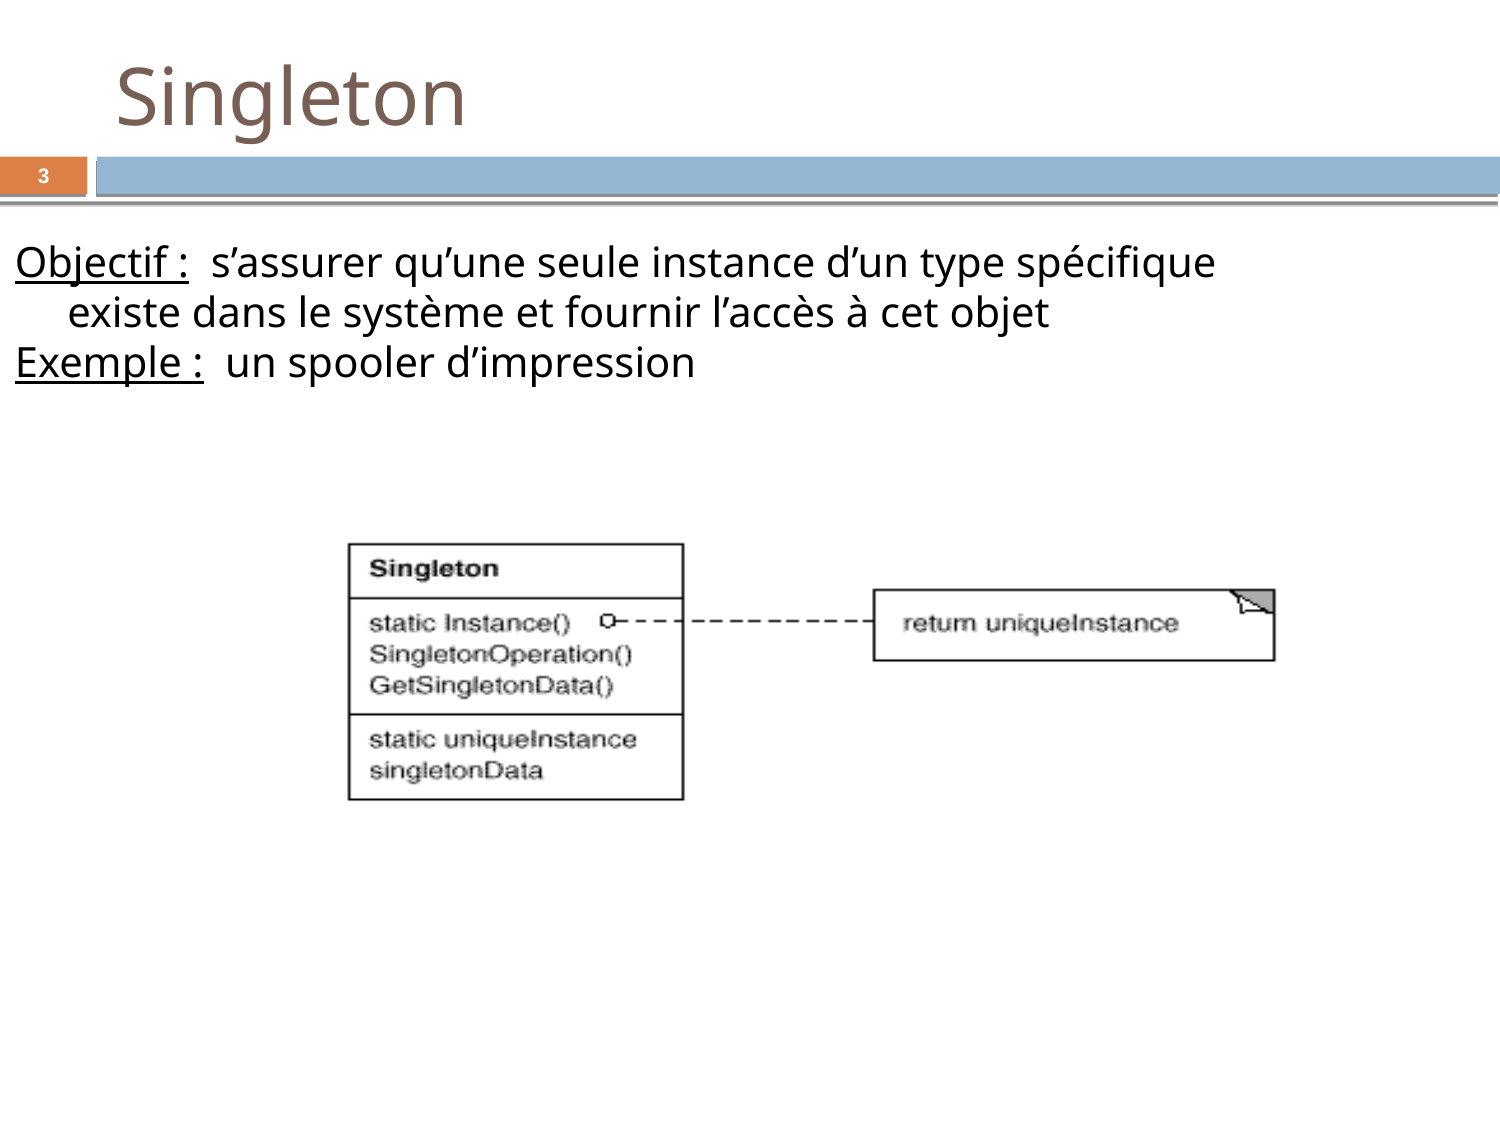

# Singleton
Objectif : s’assurer qu’une seule instance d’un type spécifique existe dans le système et fournir l’accès à cet objet
Exemple : un spooler d’impression